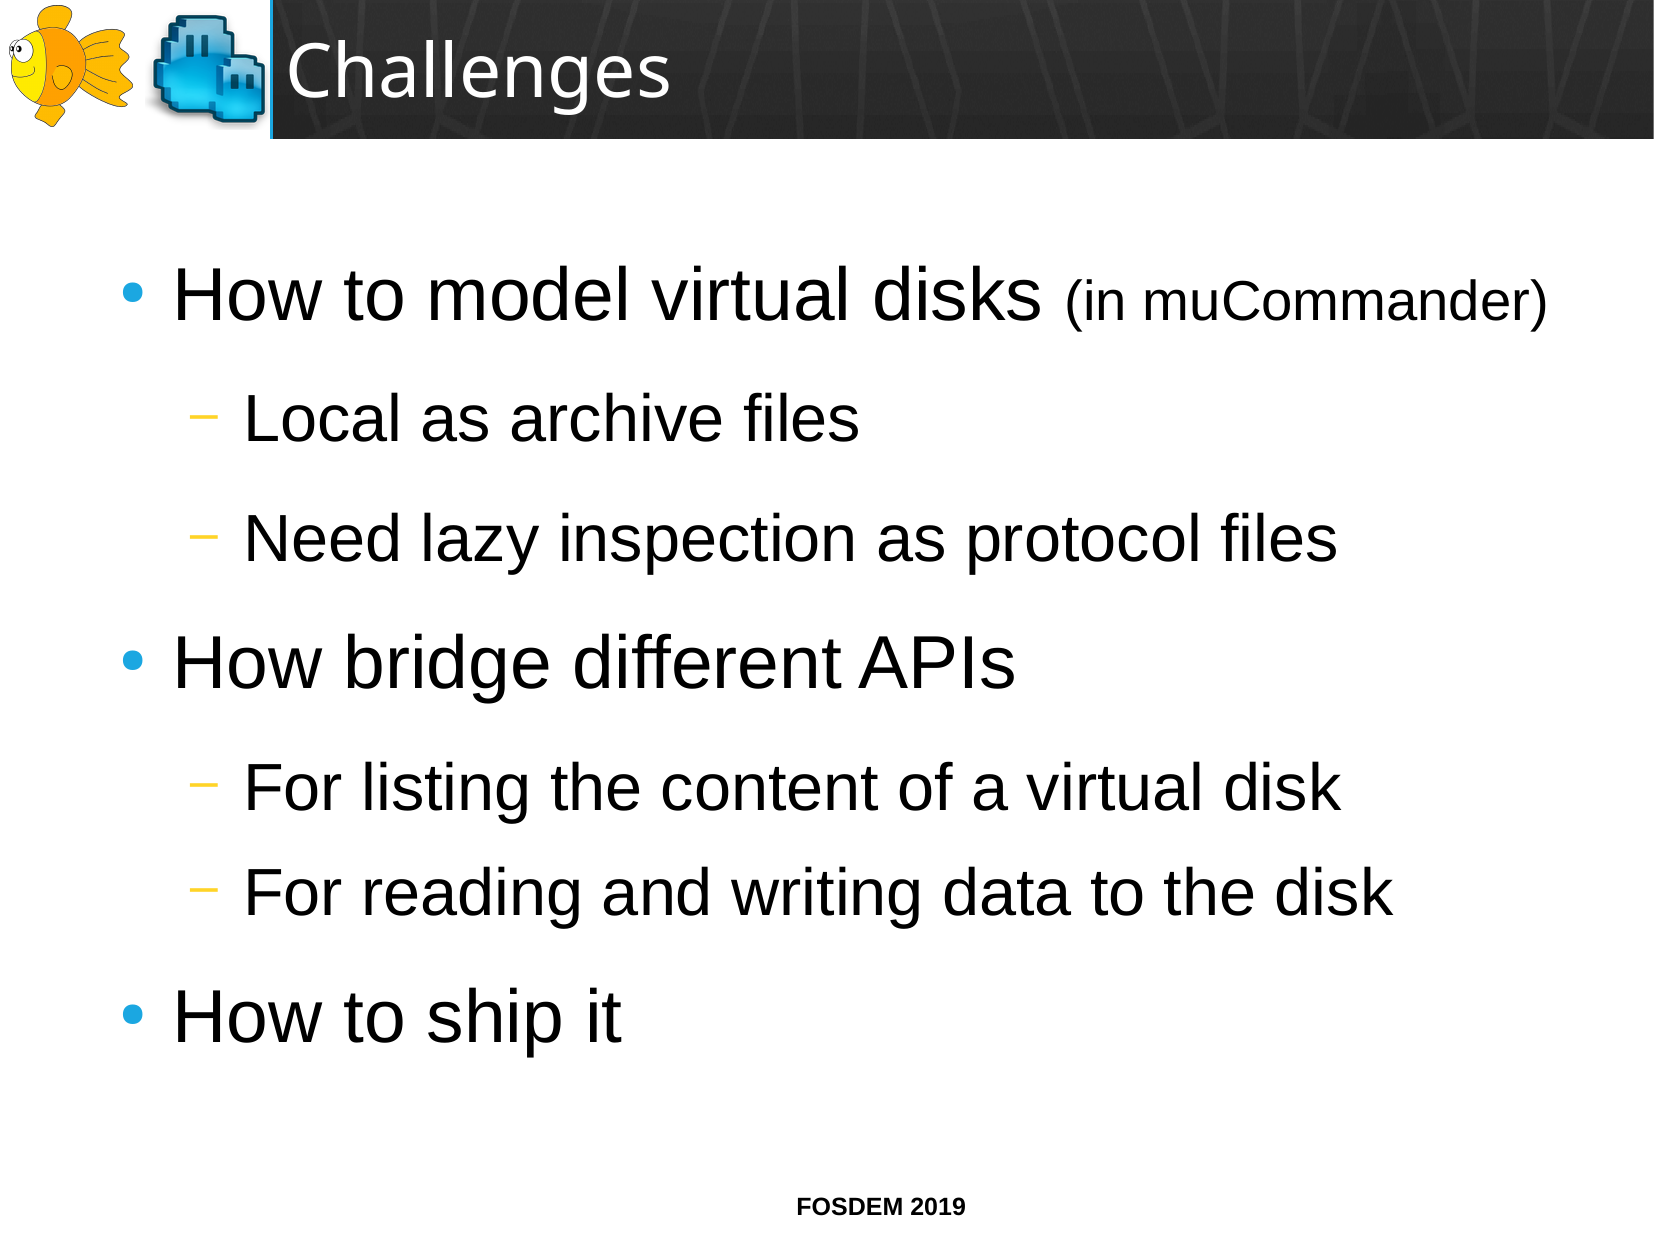

# Challenges
How to model virtual disks (in muCommander)
Local as archive files
Need lazy inspection as protocol files
How bridge different APIs
For listing the content of a virtual disk
For reading and writing data to the disk
How to ship it